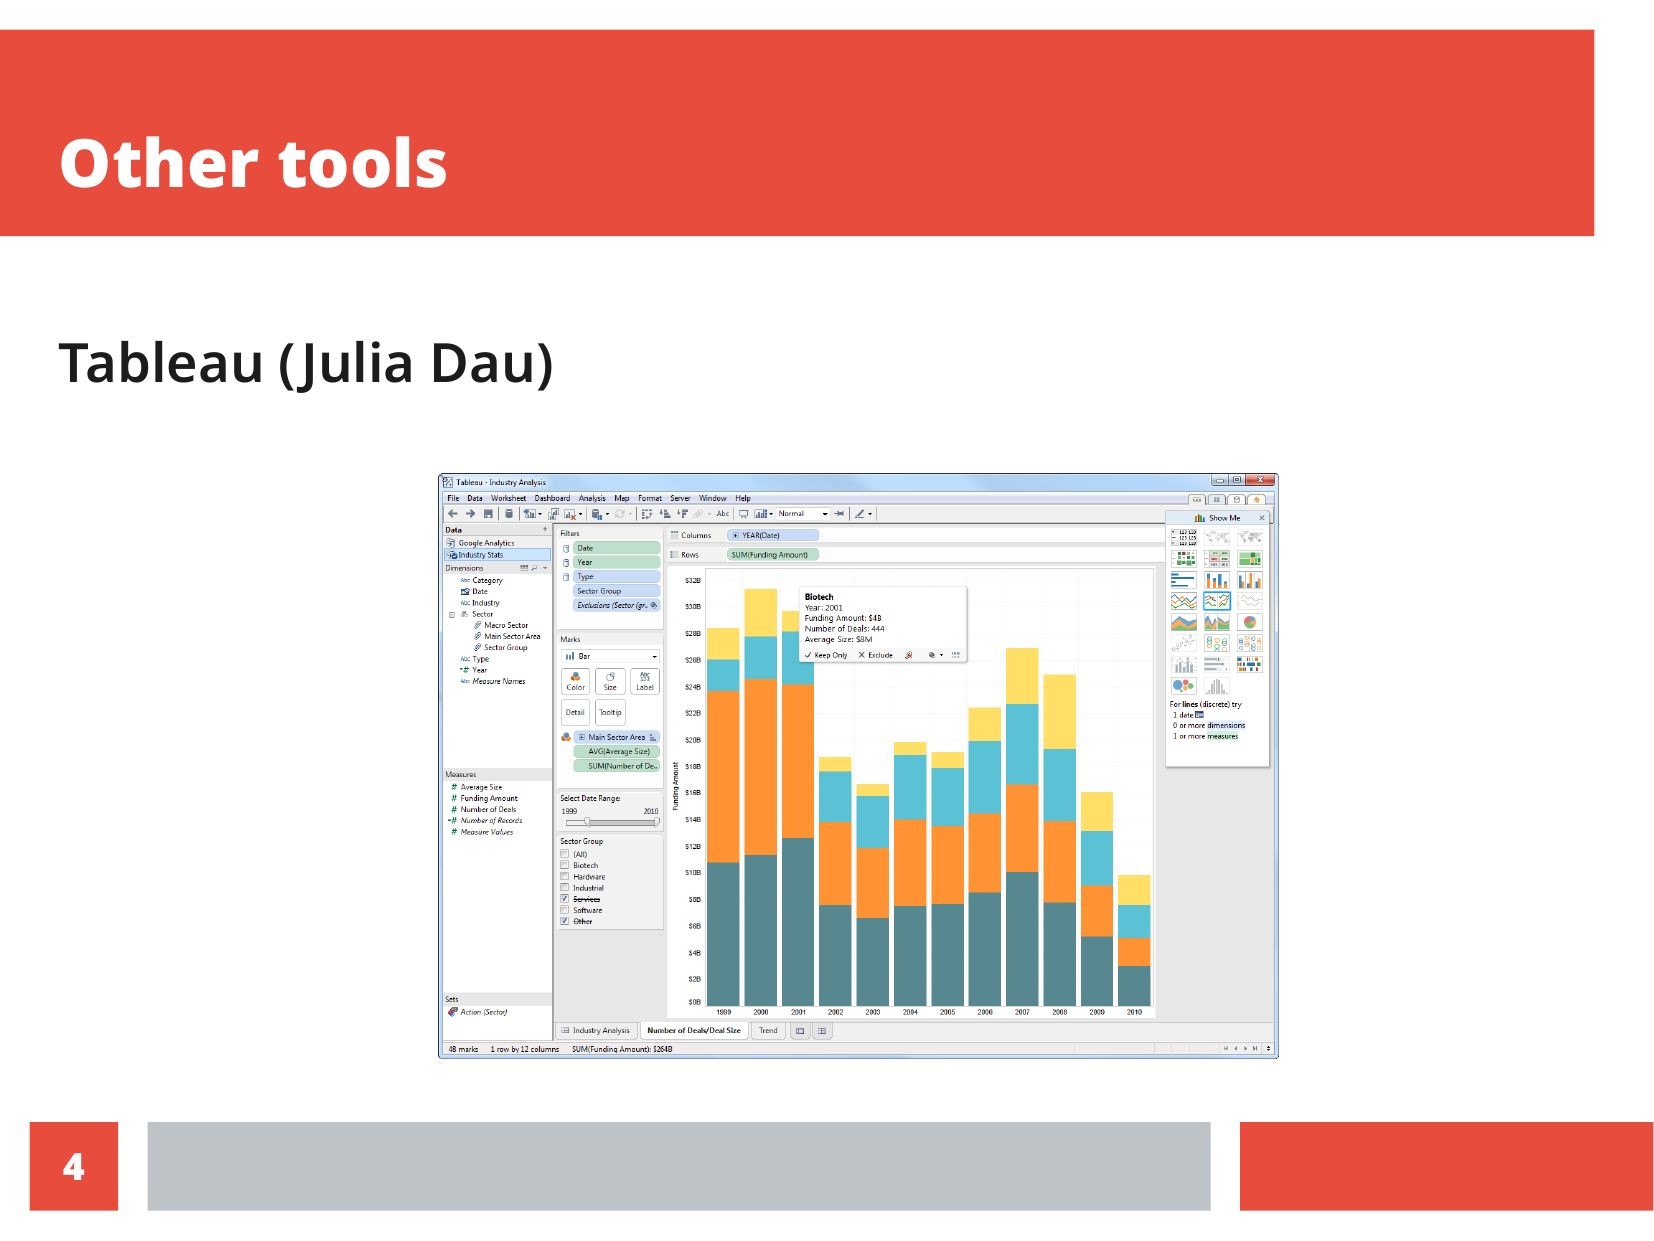

# Other tools
Tableau (Julia Dau)
4